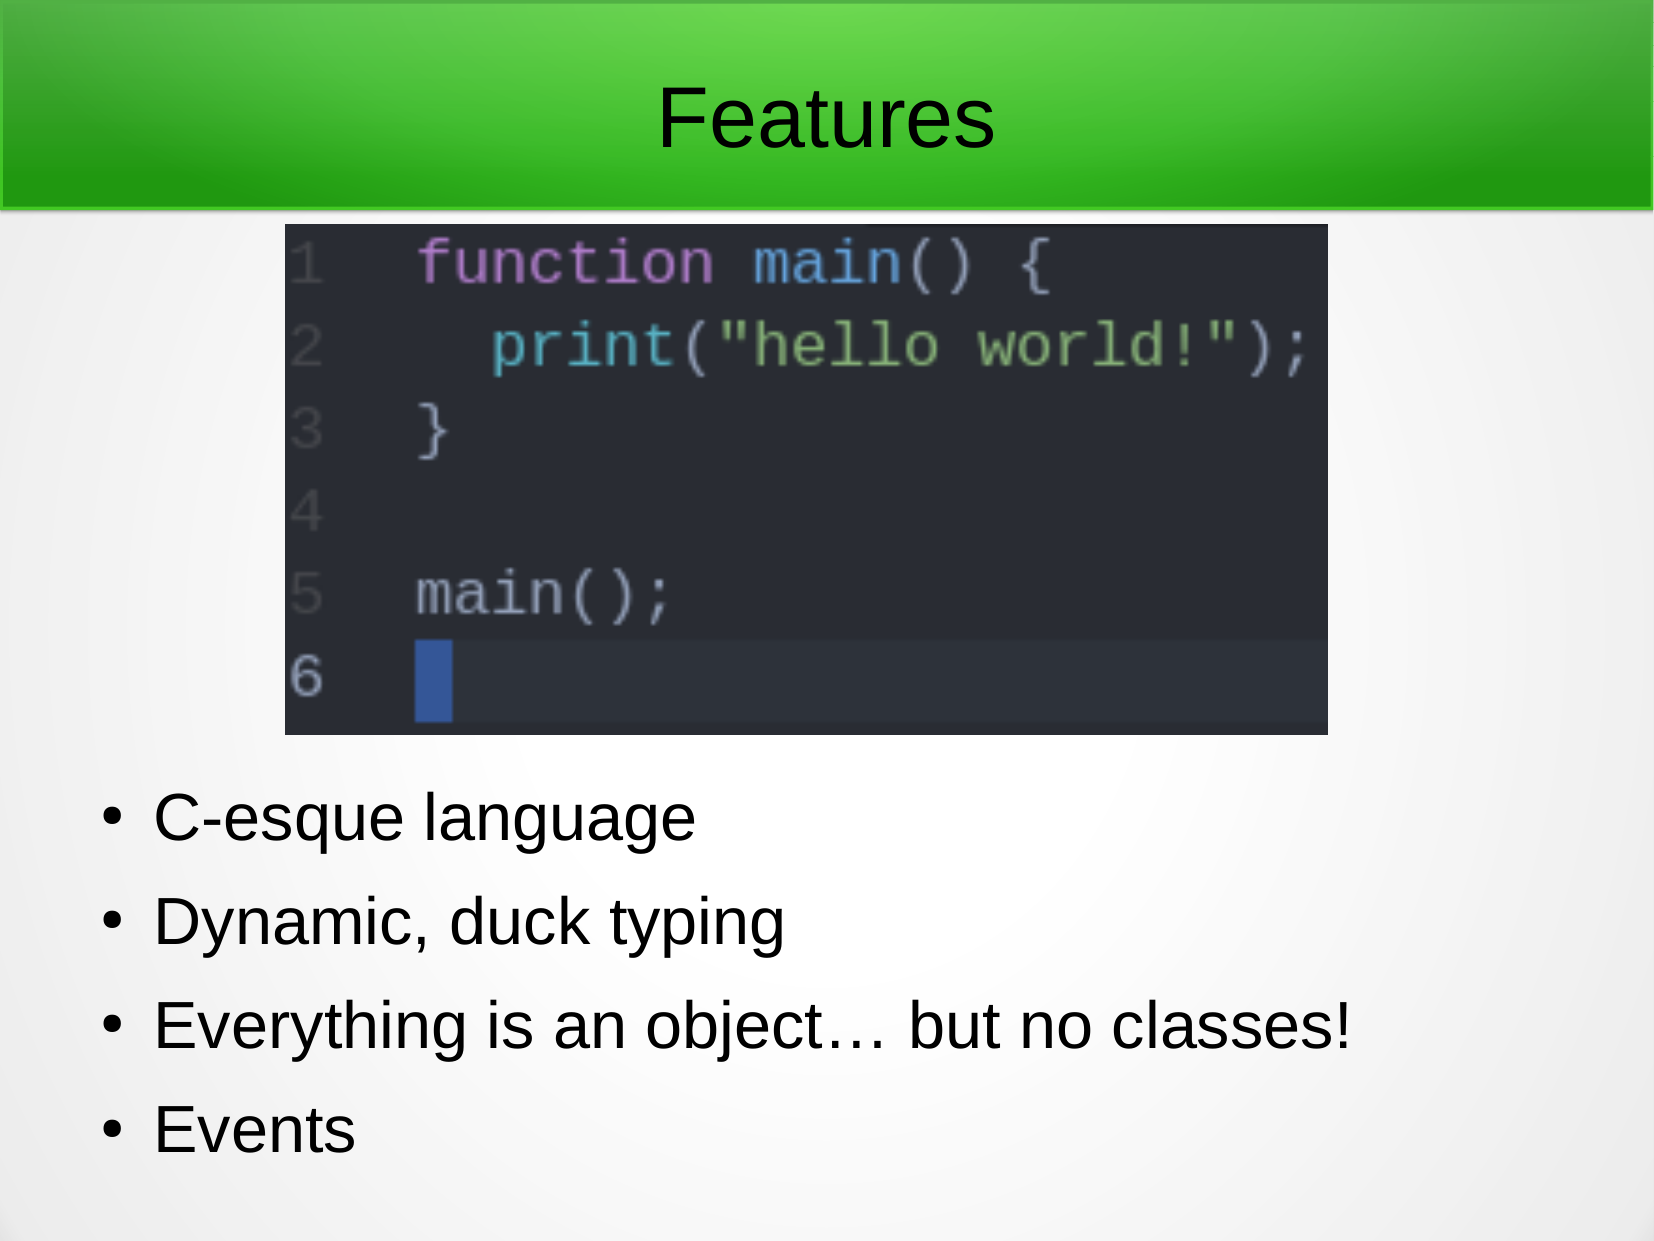

# Features
C-esque language
Dynamic, duck typing
Everything is an object… but no classes!
Events